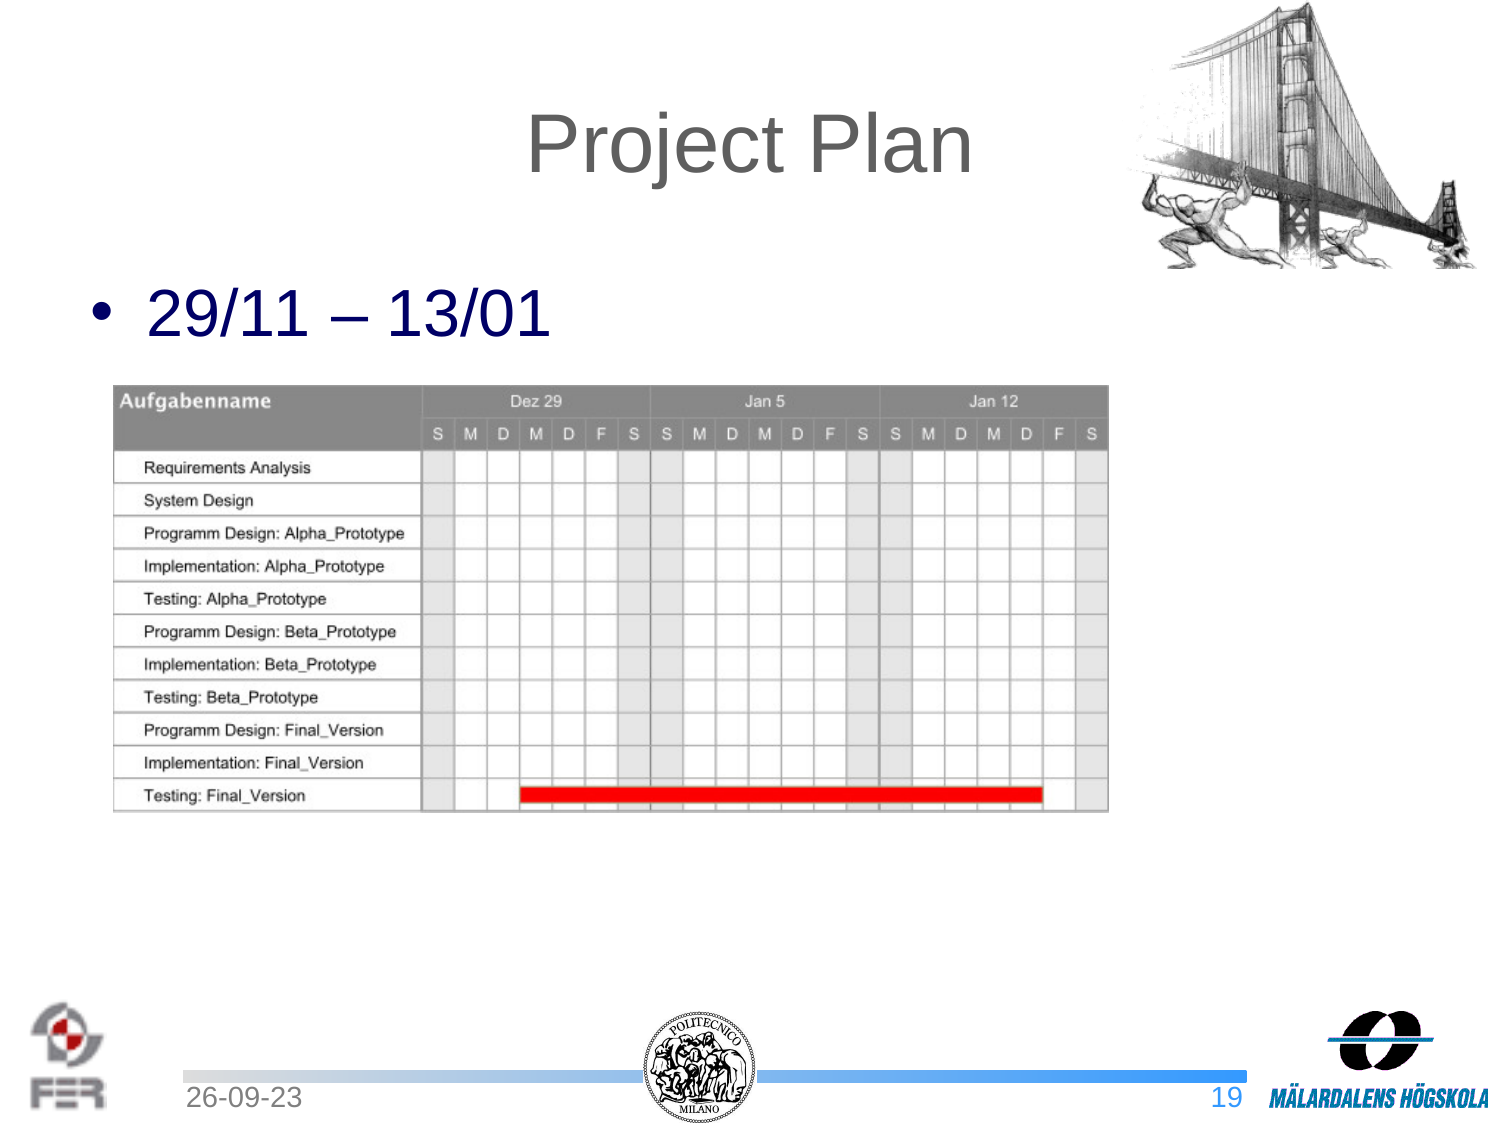

# Project Plan
29/11 – 13/01
26-08-21